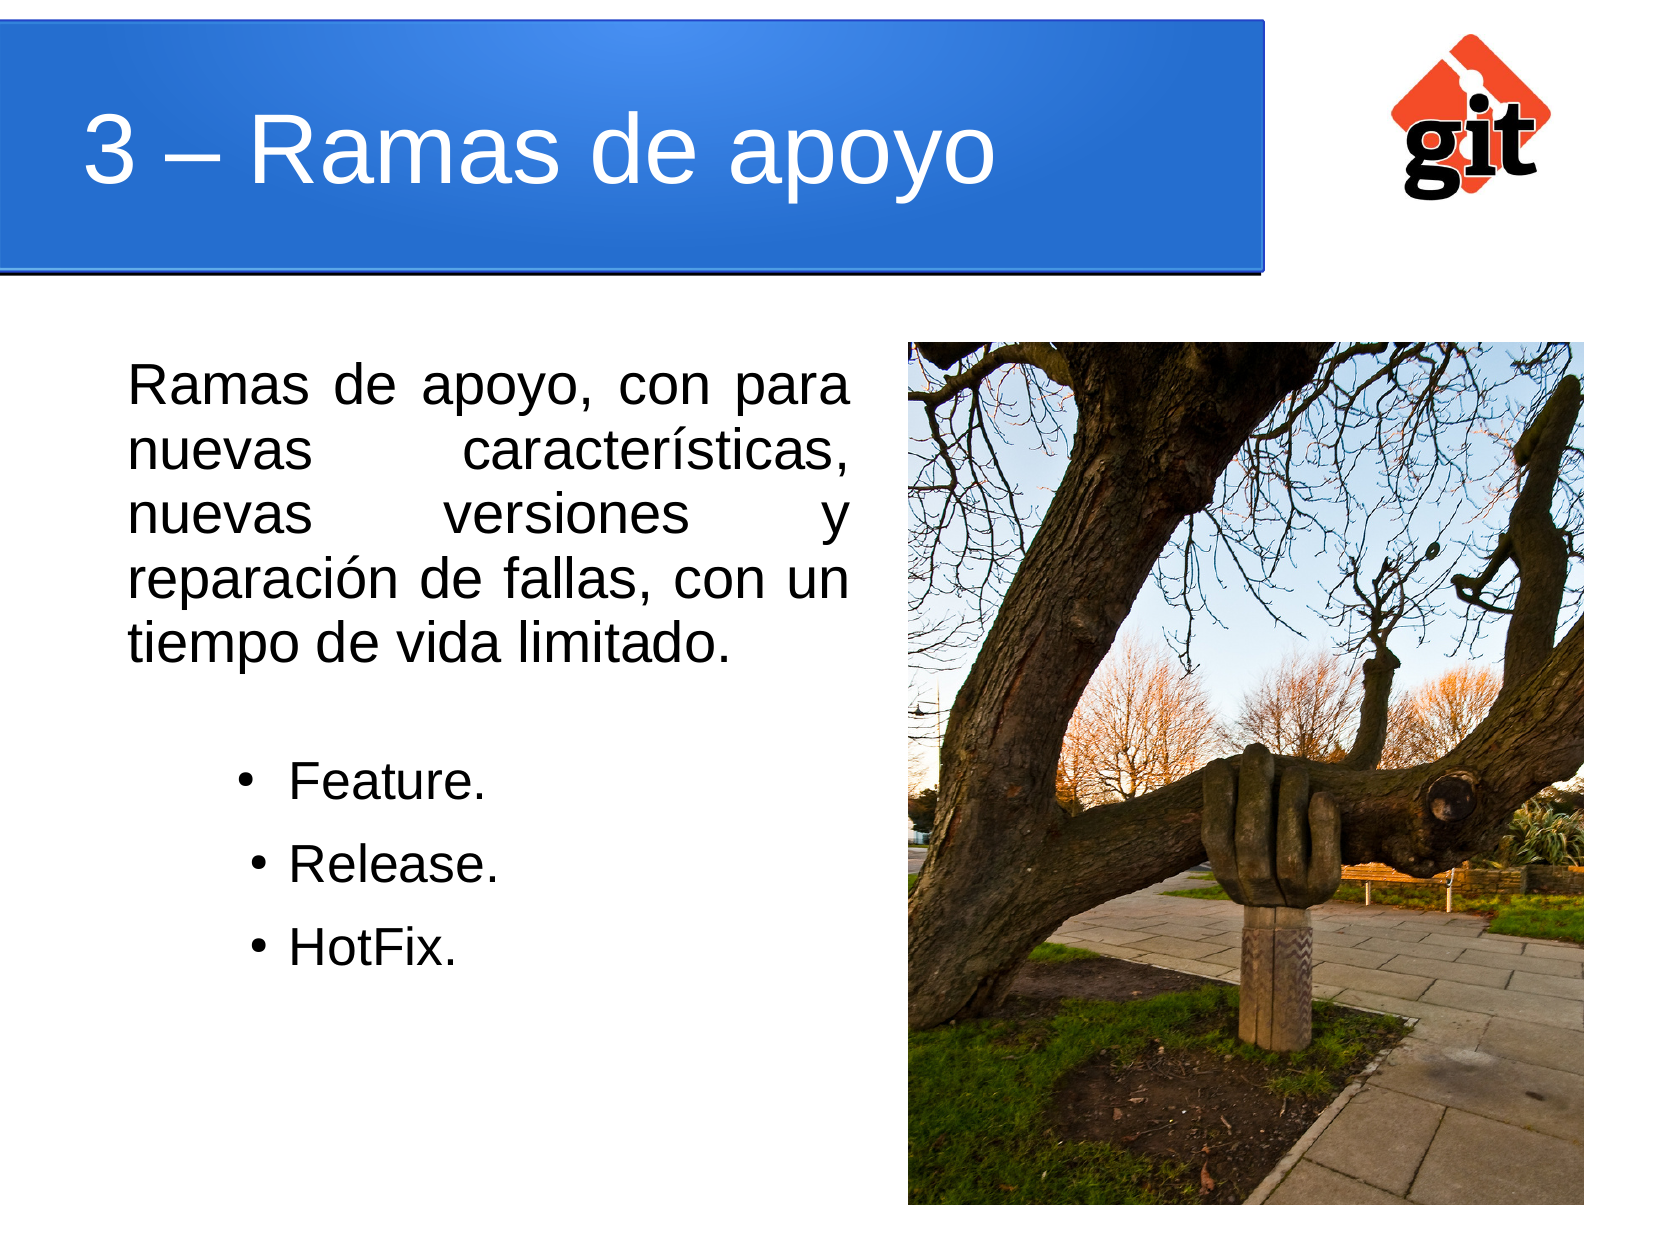

# 3 – Ramas de apoyo
Ramas de apoyo, con para nuevas características, nuevas versiones y reparación de fallas, con un tiempo de vida limitado.
Feature.
Release.
HotFix.